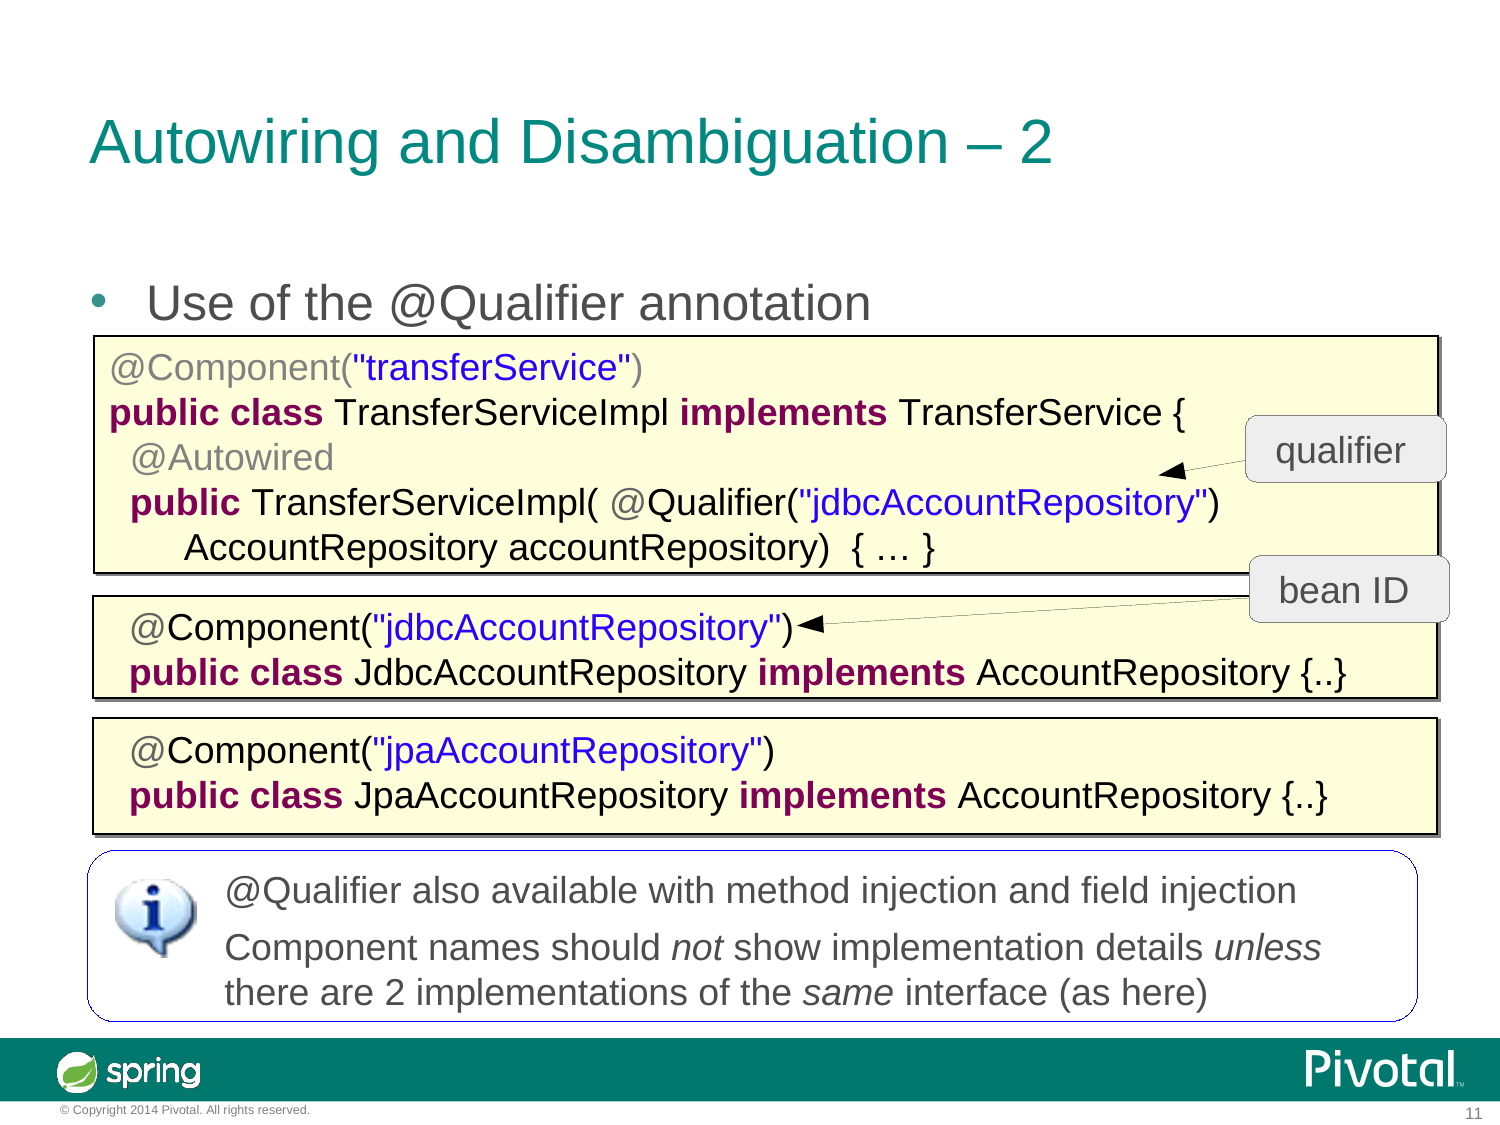

# Autowiring and Disambiguation – 2
Use of the @Qualifier annotation
@Component("transferService")
public class TransferServiceImpl implements TransferService {
 @Autowired
 public TransferServiceImpl( @Qualifier("jdbcAccountRepository")
	AccountRepository accountRepository) { … }
qualifier
bean ID
 @Component("jdbcAccountRepository")
 public class JdbcAccountRepository implements AccountRepository {..}
 @Component("jpaAccountRepository")
 public class JpaAccountRepository implements AccountRepository {..}
@Qualifier also available with method injection and field injection
Component names should not show implementation details unless there are 2 implementations of the same interface (as here)